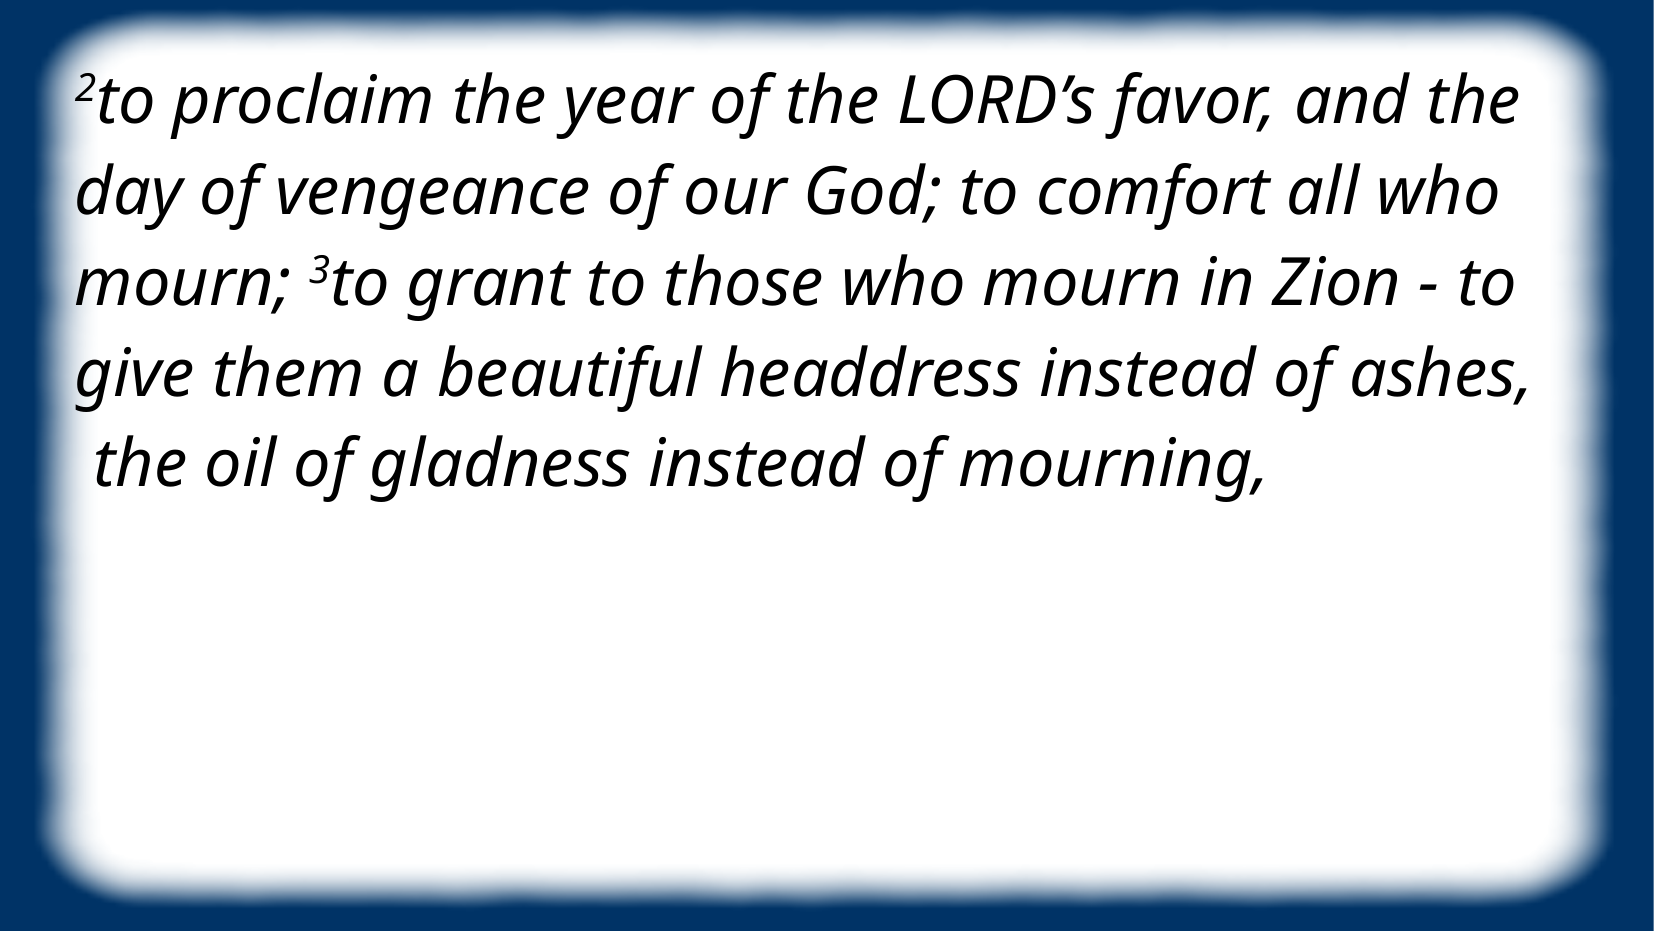

2to proclaim the year of the LORD’s favor, and the day of vengeance of our God; to comfort all who mourn; 3to grant to those who mourn in Zion - to give them a beautiful headdress instead of ashes,
the oil of gladness instead of mourning,